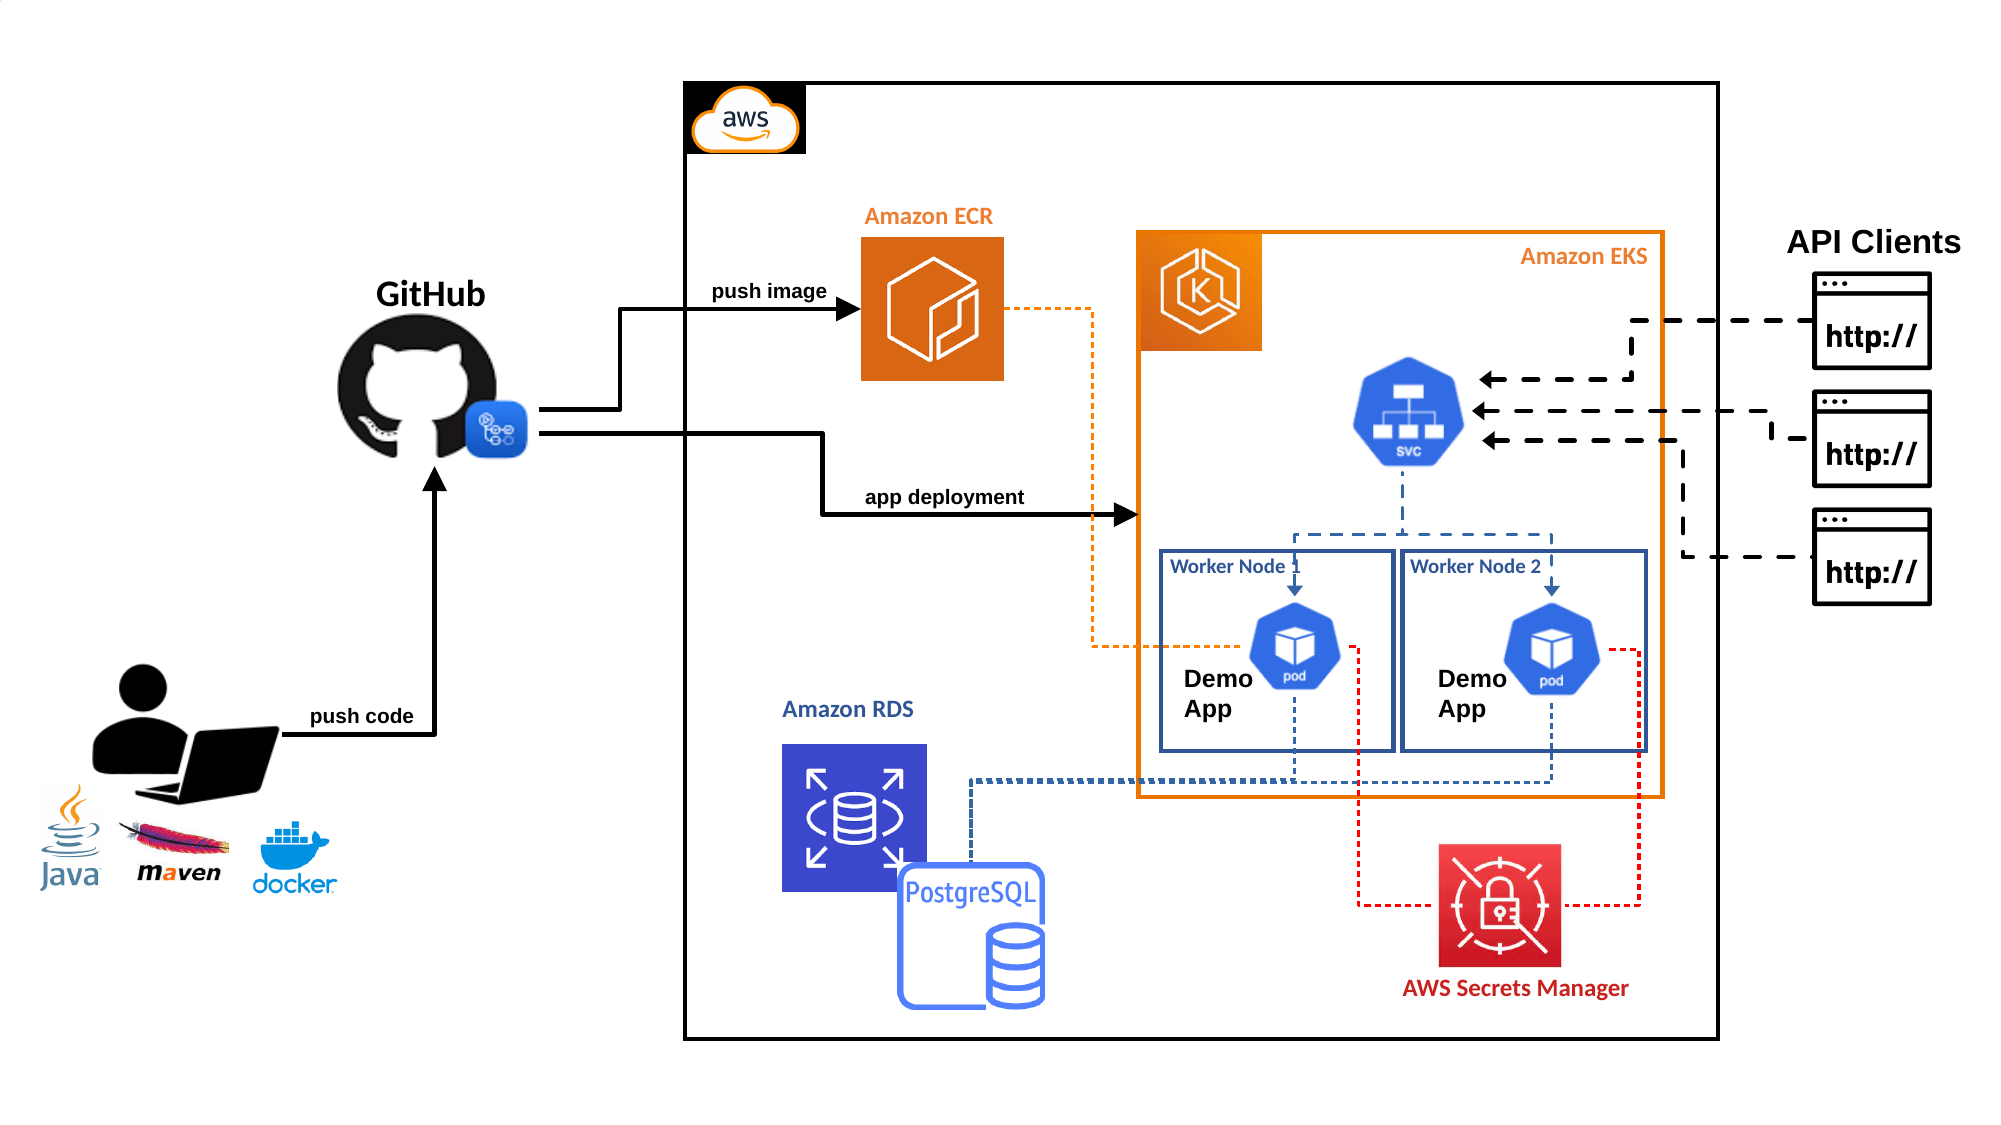

Amazon ECR
API Clients
Amazon EKS
GitHub
push image
app deployment
Worker Node 1
Worker Node 2
Demo
App
Demo
App
Amazon RDS
push code
AWS Secrets Manager